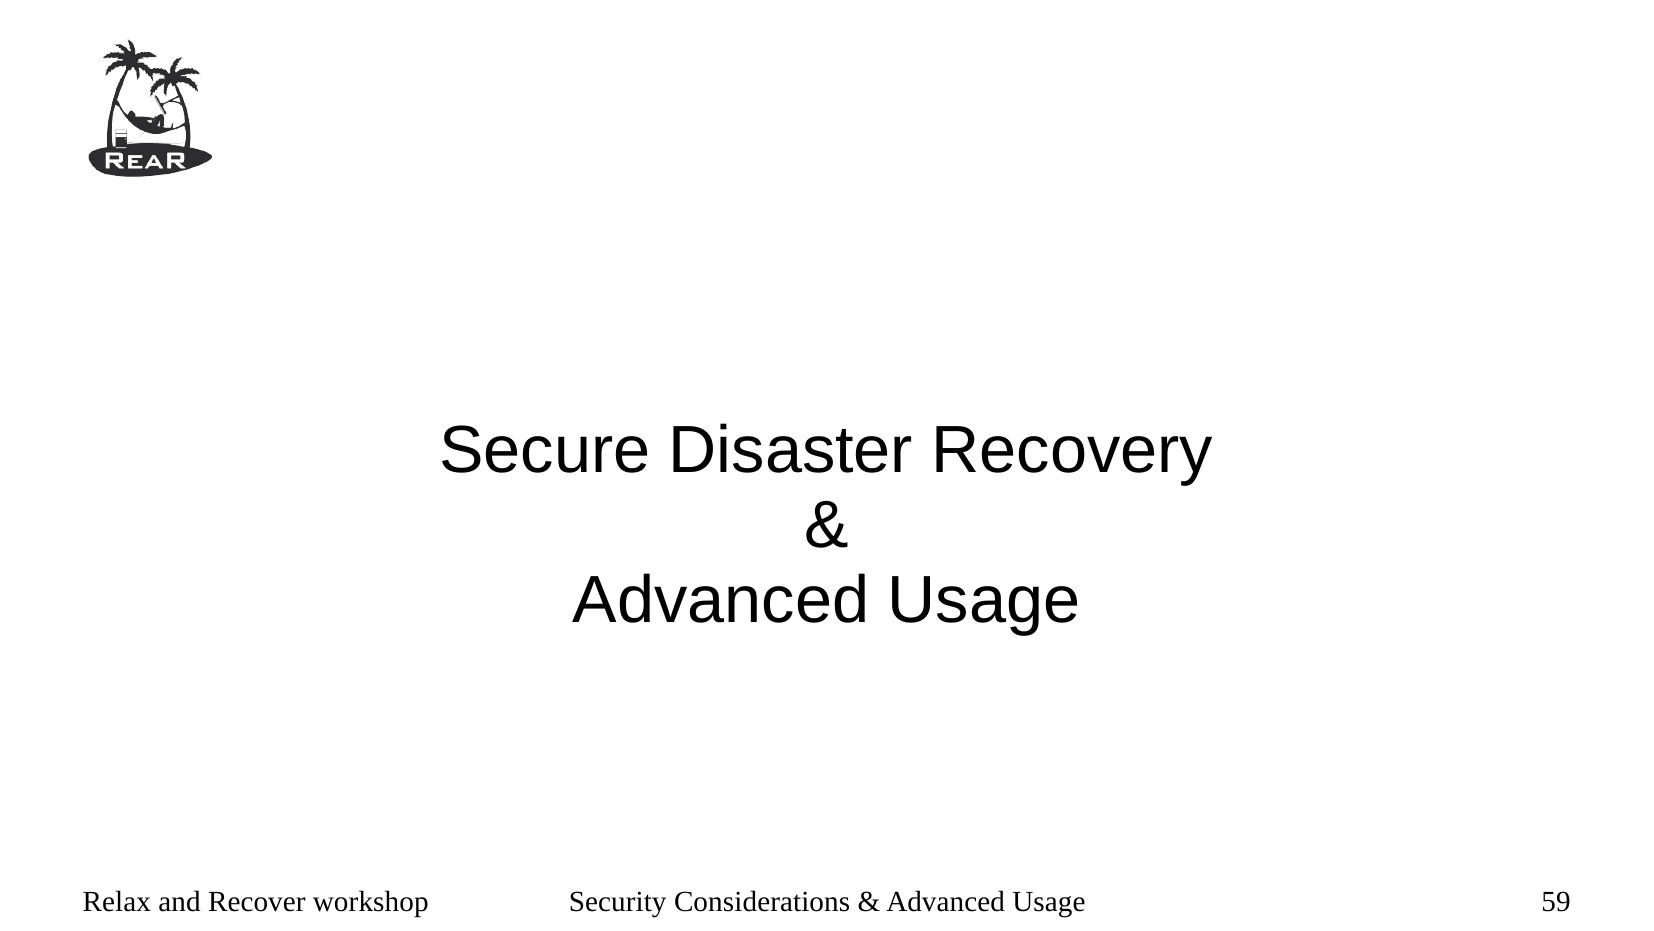

#
Secure Disaster Recovery
&
Advanced Usage
Relax and Recover workshop
Security Considerations & Advanced Usage
59